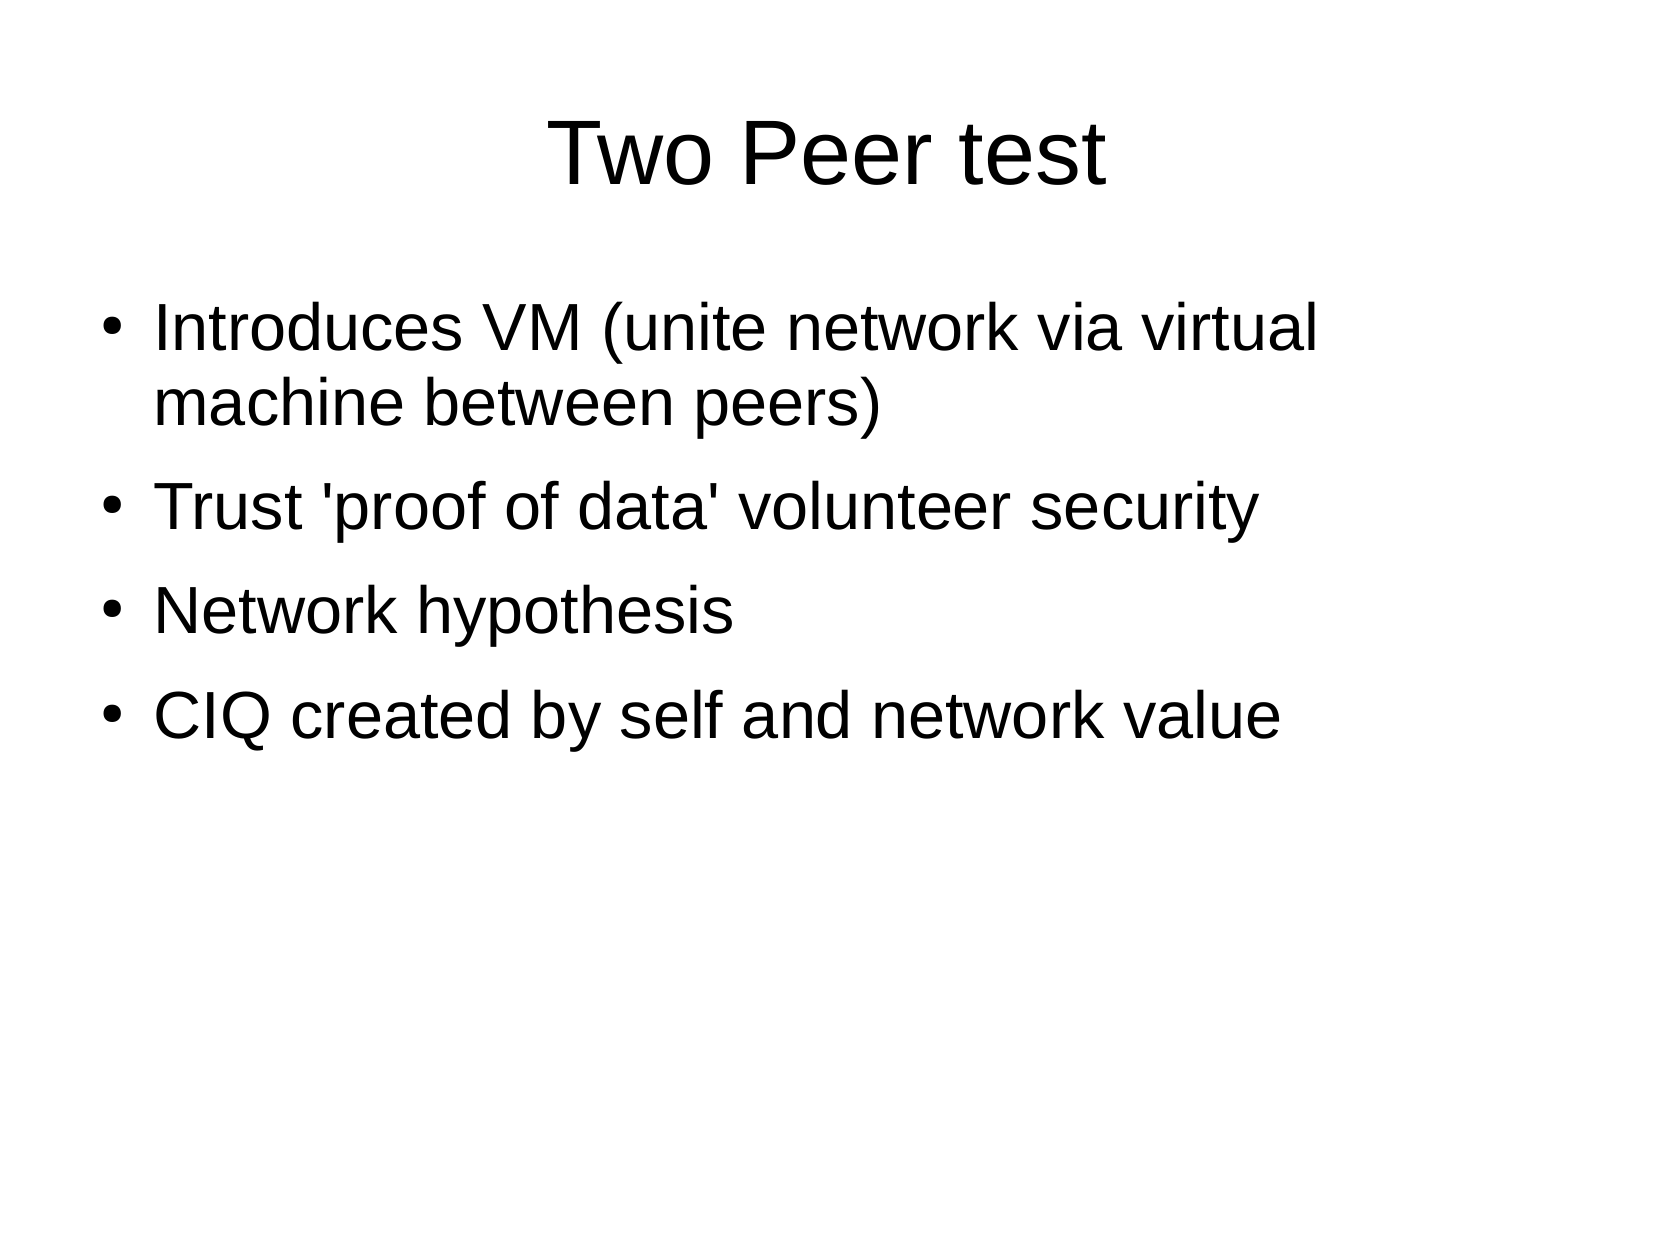

# Two Peer test
Introduces VM (unite network via virtual machine between peers)
Trust 'proof of data' volunteer security
Network hypothesis
CIQ created by self and network value